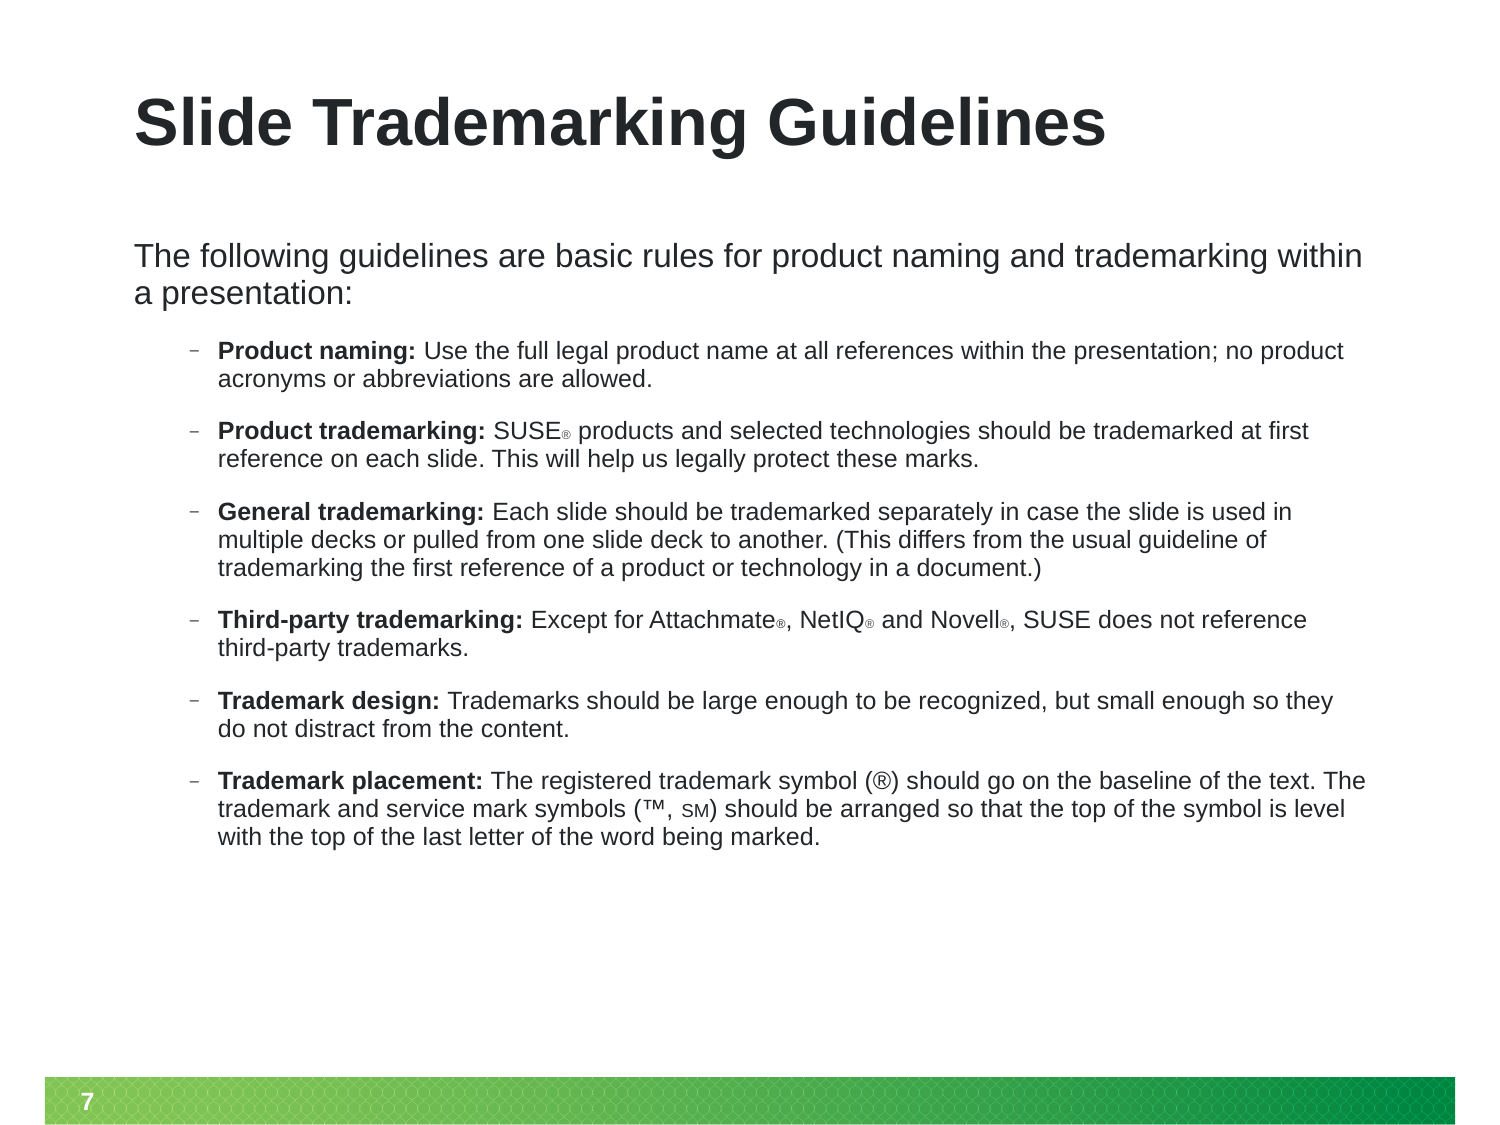

# Slide Trademarking Guidelines
The following guidelines are basic rules for product naming and trademarking within a presentation:
Product naming: Use the full legal product name at all references within the presentation; no product acronyms or abbreviations are allowed.
Product trademarking: SUSE® products and selected technologies should be trademarked at first reference on each slide. This will help us legally protect these marks.
General trademarking: Each slide should be trademarked separately in case the slide is used in multiple decks or pulled from one slide deck to another. (This differs from the usual guideline of trademarking the first reference of a product or technology in a document.)‏
Third-party trademarking: Except for Attachmate®, NetIQ® and Novell®, SUSE does not reference
third-party trademarks.
Trademark design: Trademarks should be large enough to be recognized, but small enough so they do not distract from the content.
Trademark placement: The registered trademark symbol (®) should go on the baseline of the text. The trademark and service mark symbols (™, SM) should be arranged so that the top of the symbol is level with the top of the last letter of the word being marked.